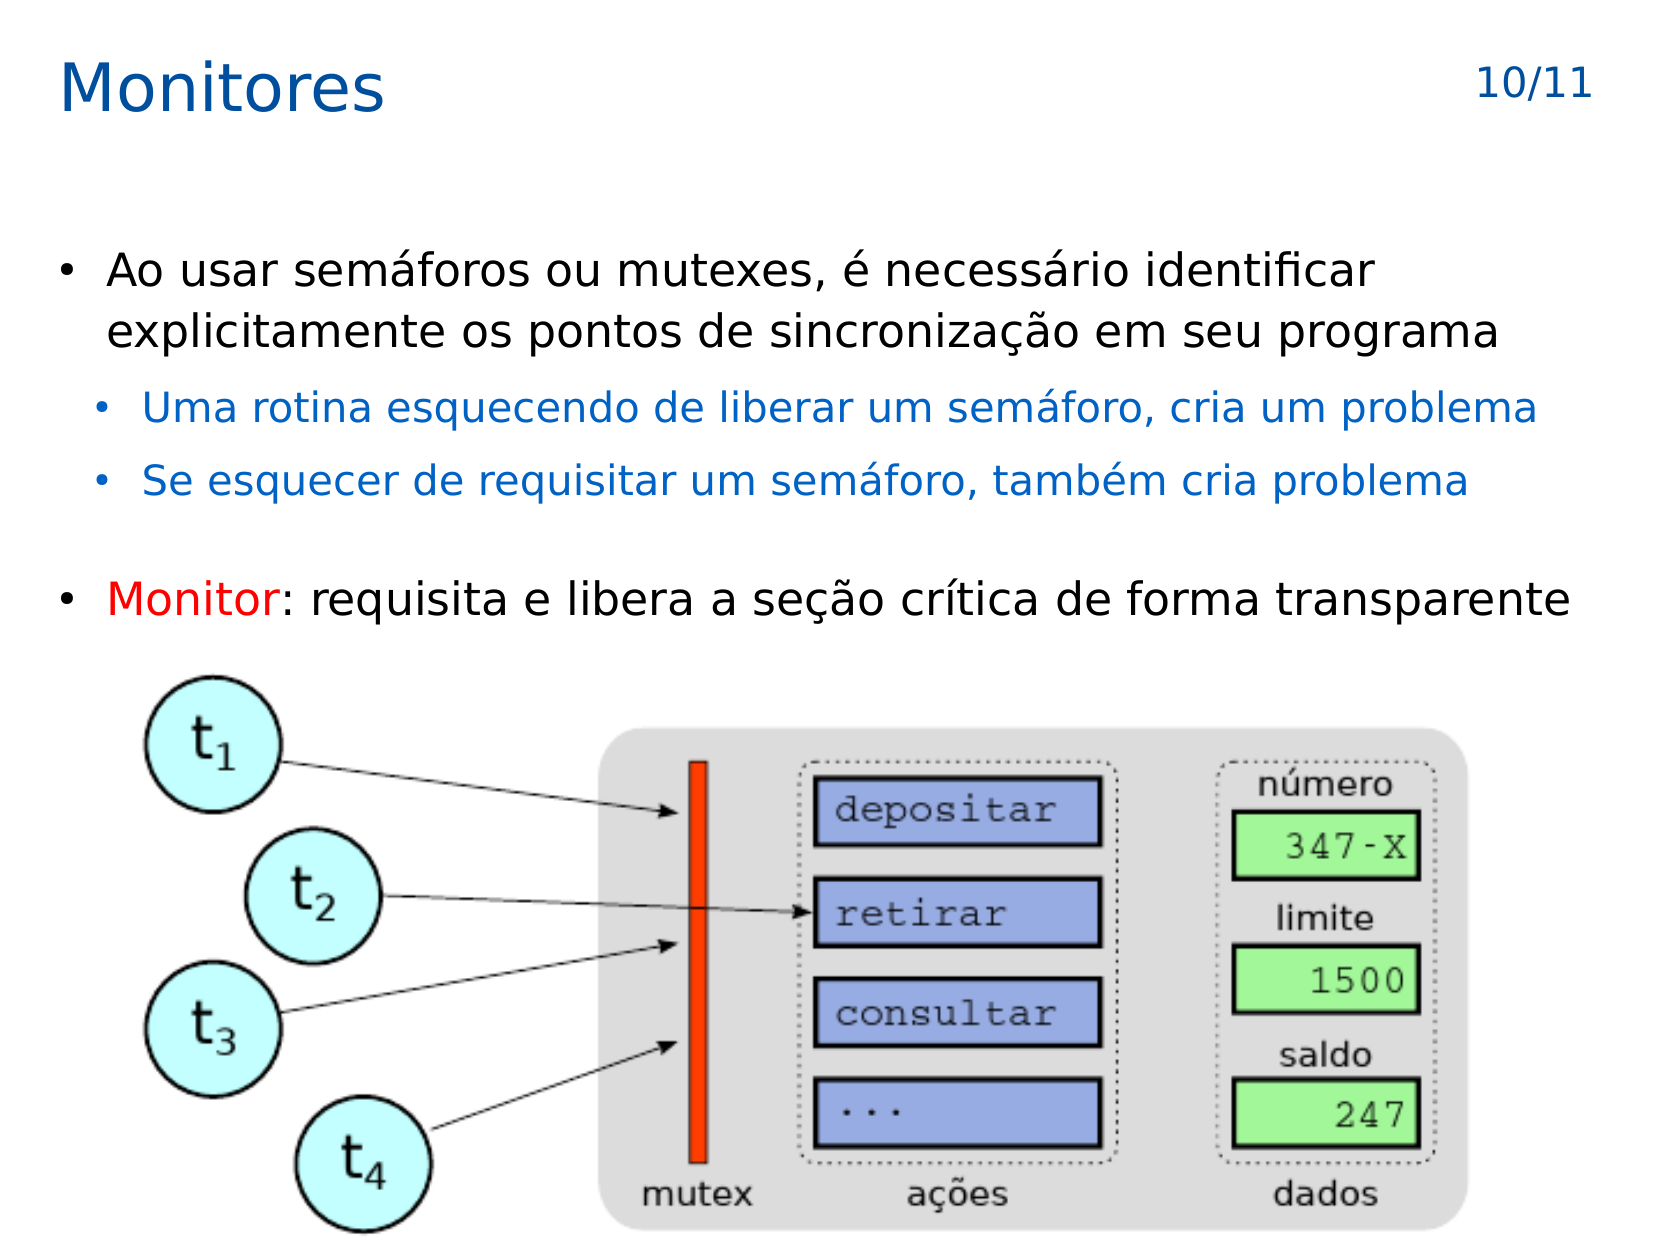

# Monitores
10
Ao usar semáforos ou mutexes, é necessário identificar explicitamente os pontos de sincronização em seu programa
Uma rotina esquecendo de liberar um semáforo, cria um problema
Se esquecer de requisitar um semáforo, também cria problema
Monitor: requisita e libera a seção crítica de forma transparente